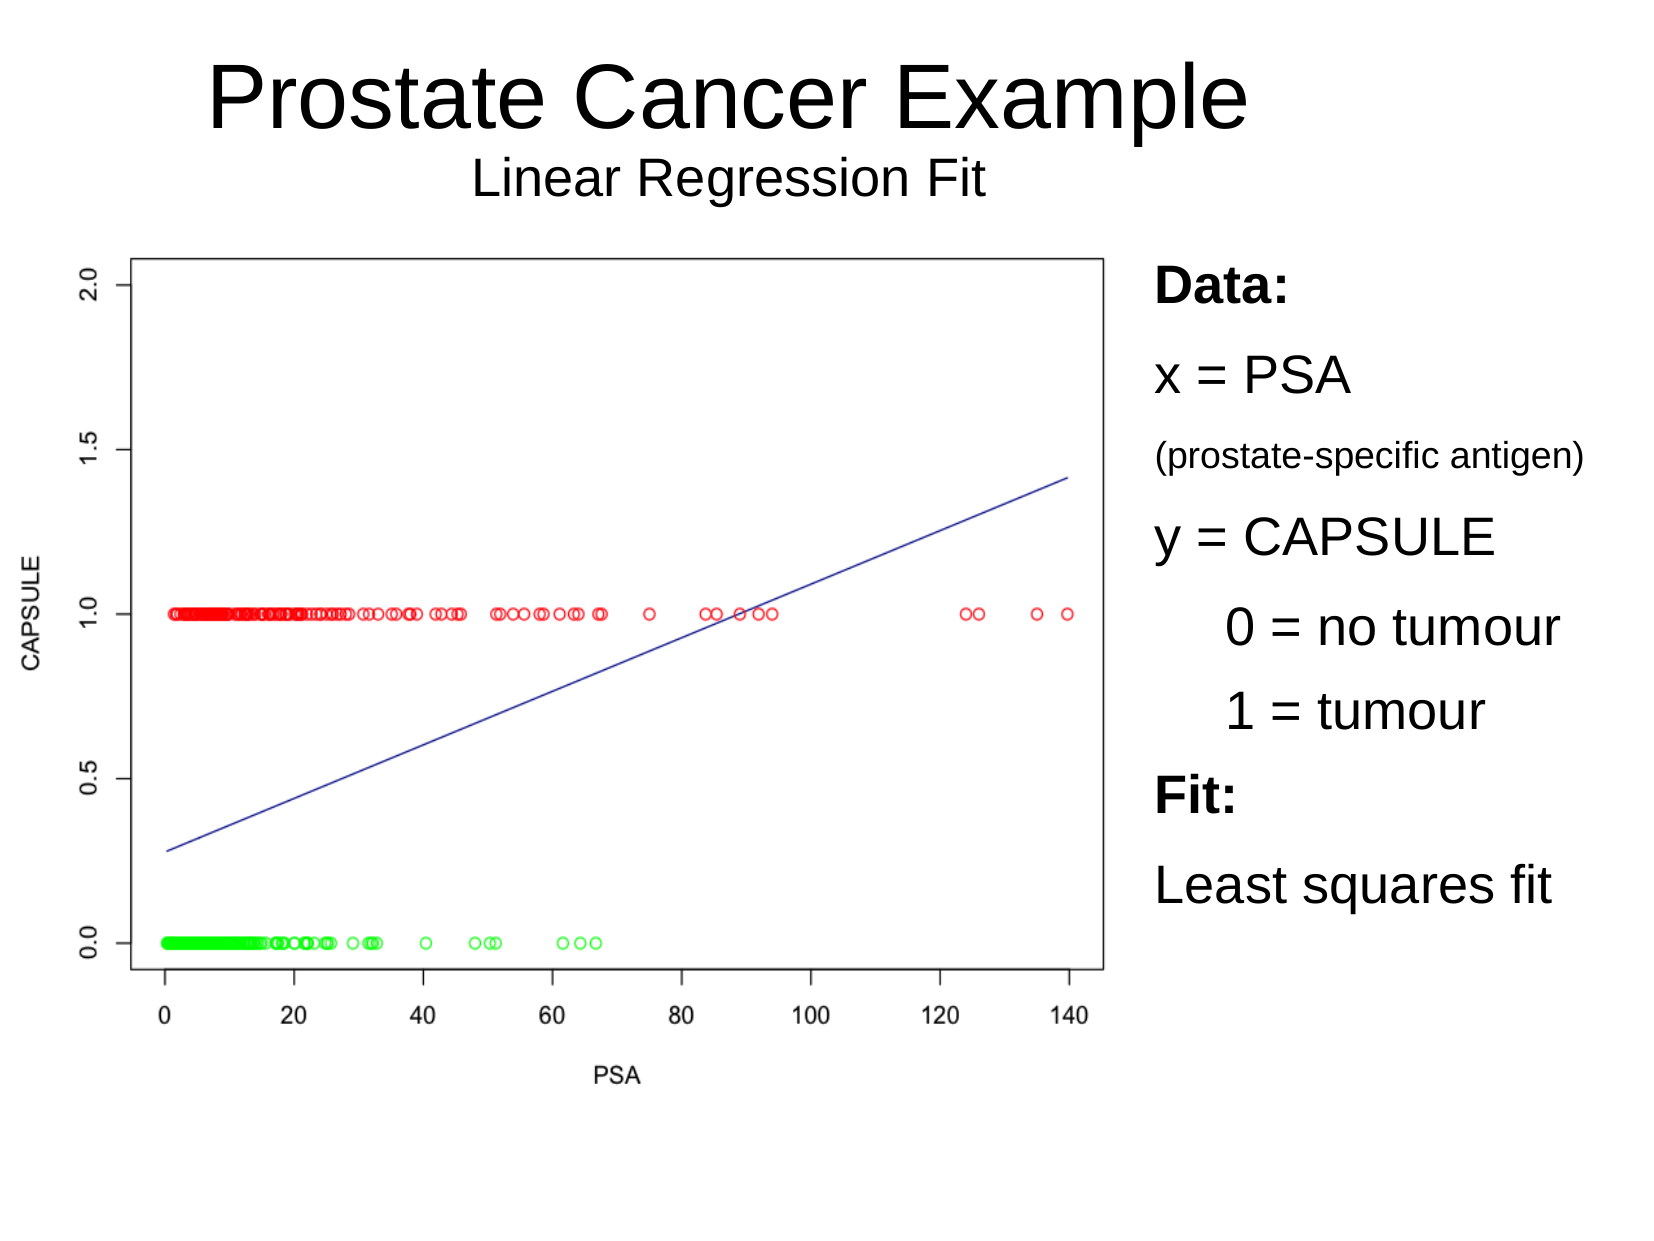

# Prostate Cancer Example Linear Regression Fit
Data:
x = PSA
(prostate-specific antigen)
y = CAPSULE
0 = no tumour
1 = tumour
Fit:
Least squares fit